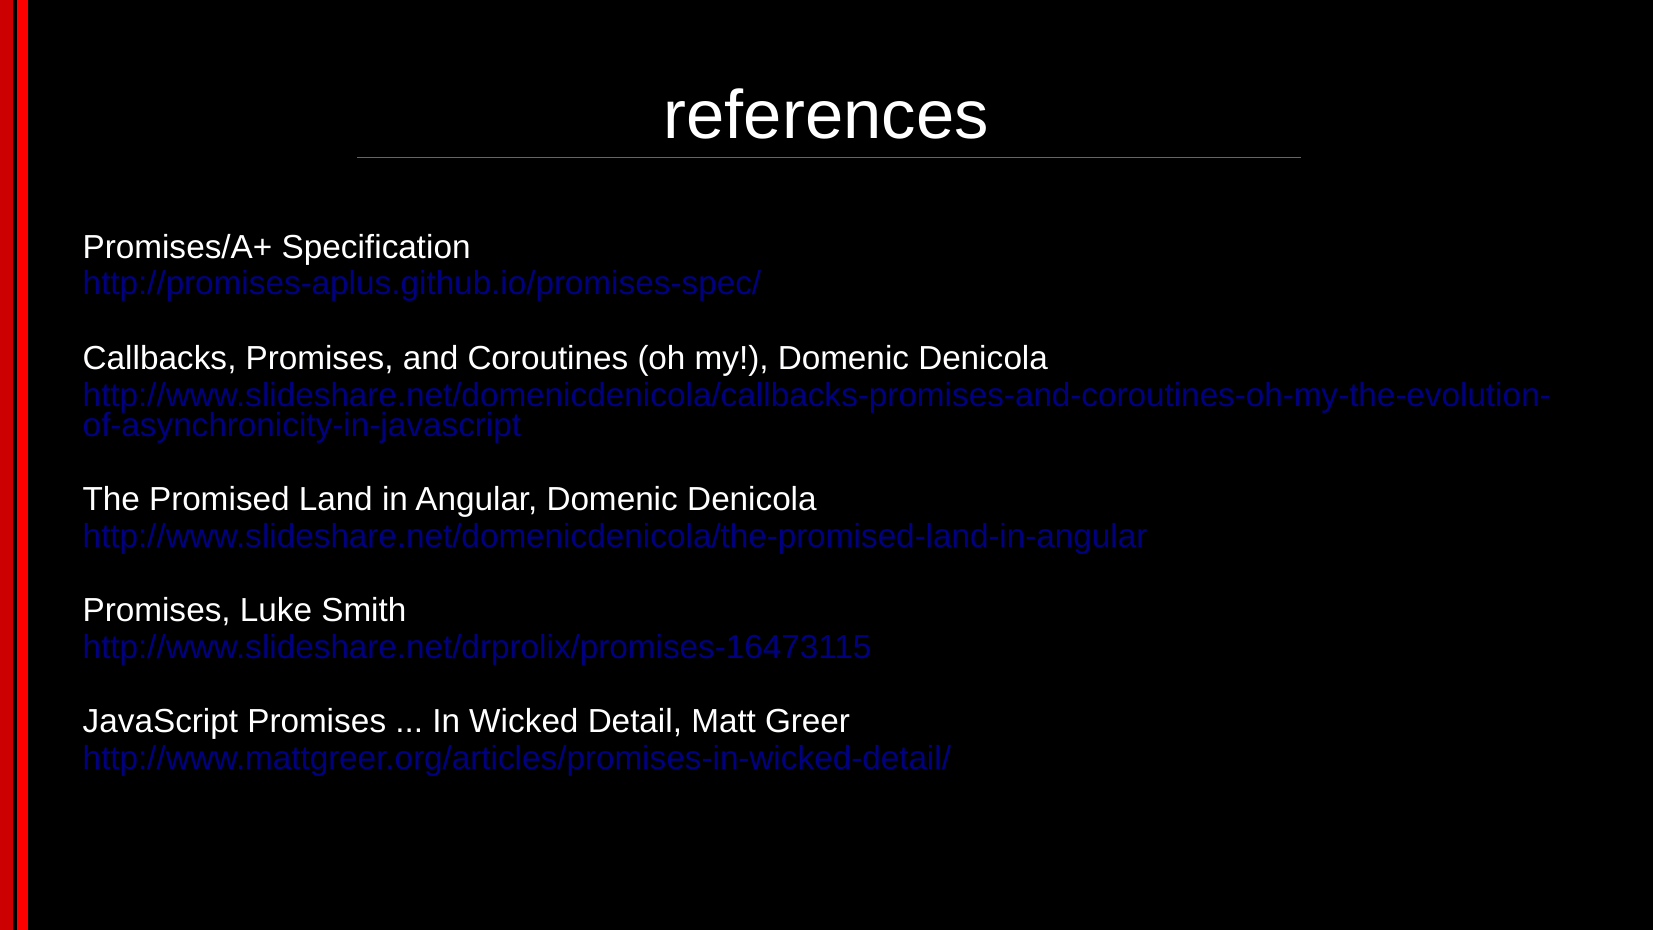

references
# Promises/A+ Specification
http://promises-aplus.github.io/promises-spec/
Callbacks, Promises, and Coroutines (oh my!), Domenic Denicola
http://www.slideshare.net/domenicdenicola/callbacks-promises-and-coroutines-oh-my-the-evolution-of-asynchronicity-in-javascript
The Promised Land in Angular, Domenic Denicola
http://www.slideshare.net/domenicdenicola/the-promised-land-in-angular
Promises, Luke Smith
http://www.slideshare.net/drprolix/promises-16473115
JavaScript Promises ... In Wicked Detail, Matt Greer
http://www.mattgreer.org/articles/promises-in-wicked-detail/